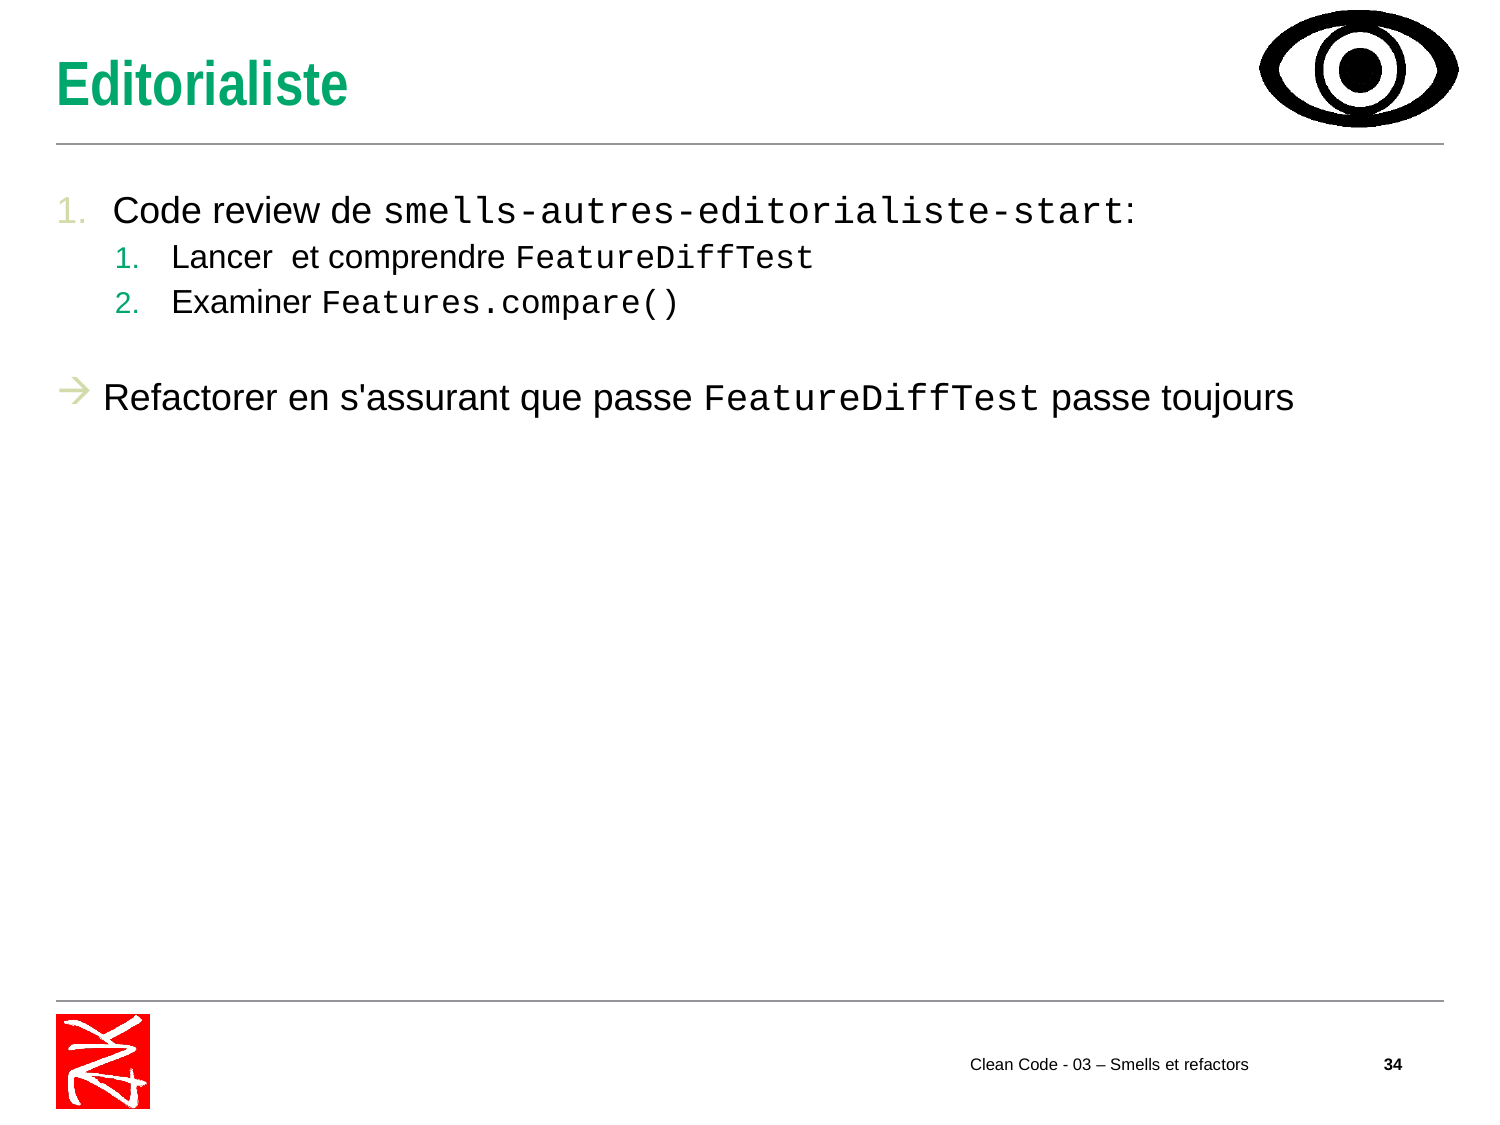

# Editorialiste
Code review de smells-autres-editorialiste-start:
Lancer et comprendre FeatureDiffTest
Examiner Features.compare()
Refactorer en s'assurant que passe FeatureDiffTest passe toujours
Clean Code - 03 – Smells et refactors